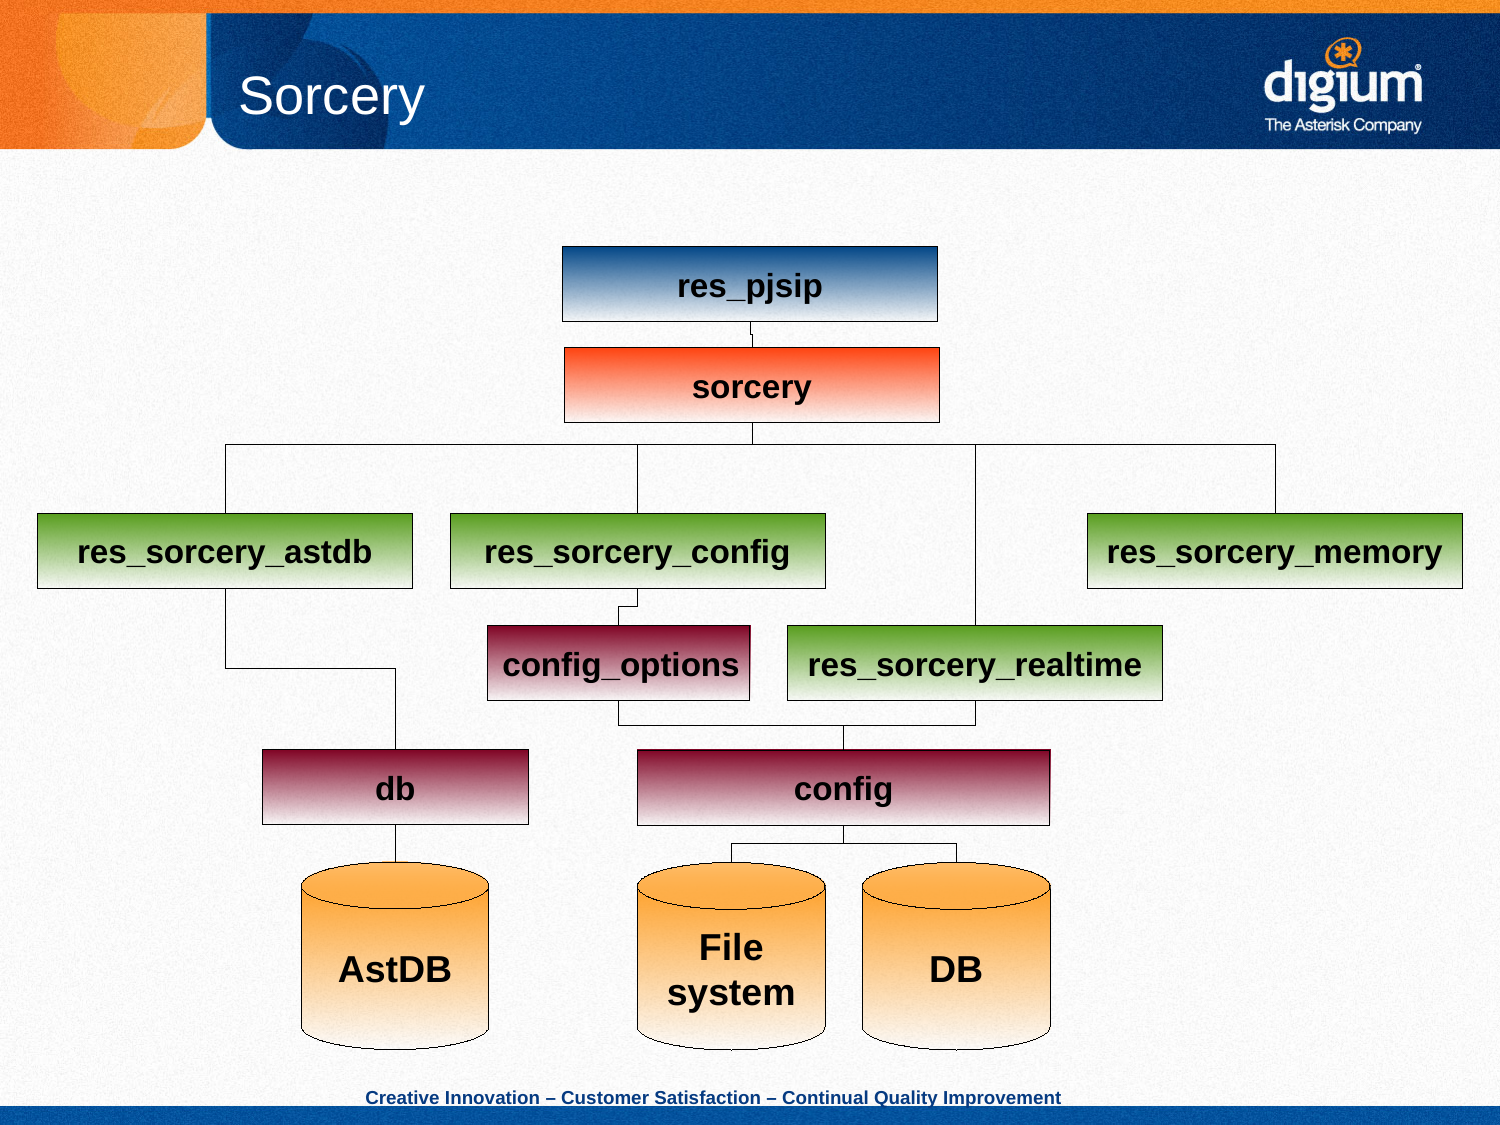

# Sorcery
res_pjsip
sorcery
res_sorcery_astdb
res_sorcery_config
res_sorcery_memory
config_options
res_sorcery_realtime
db
config
AstDB
File
system
DB